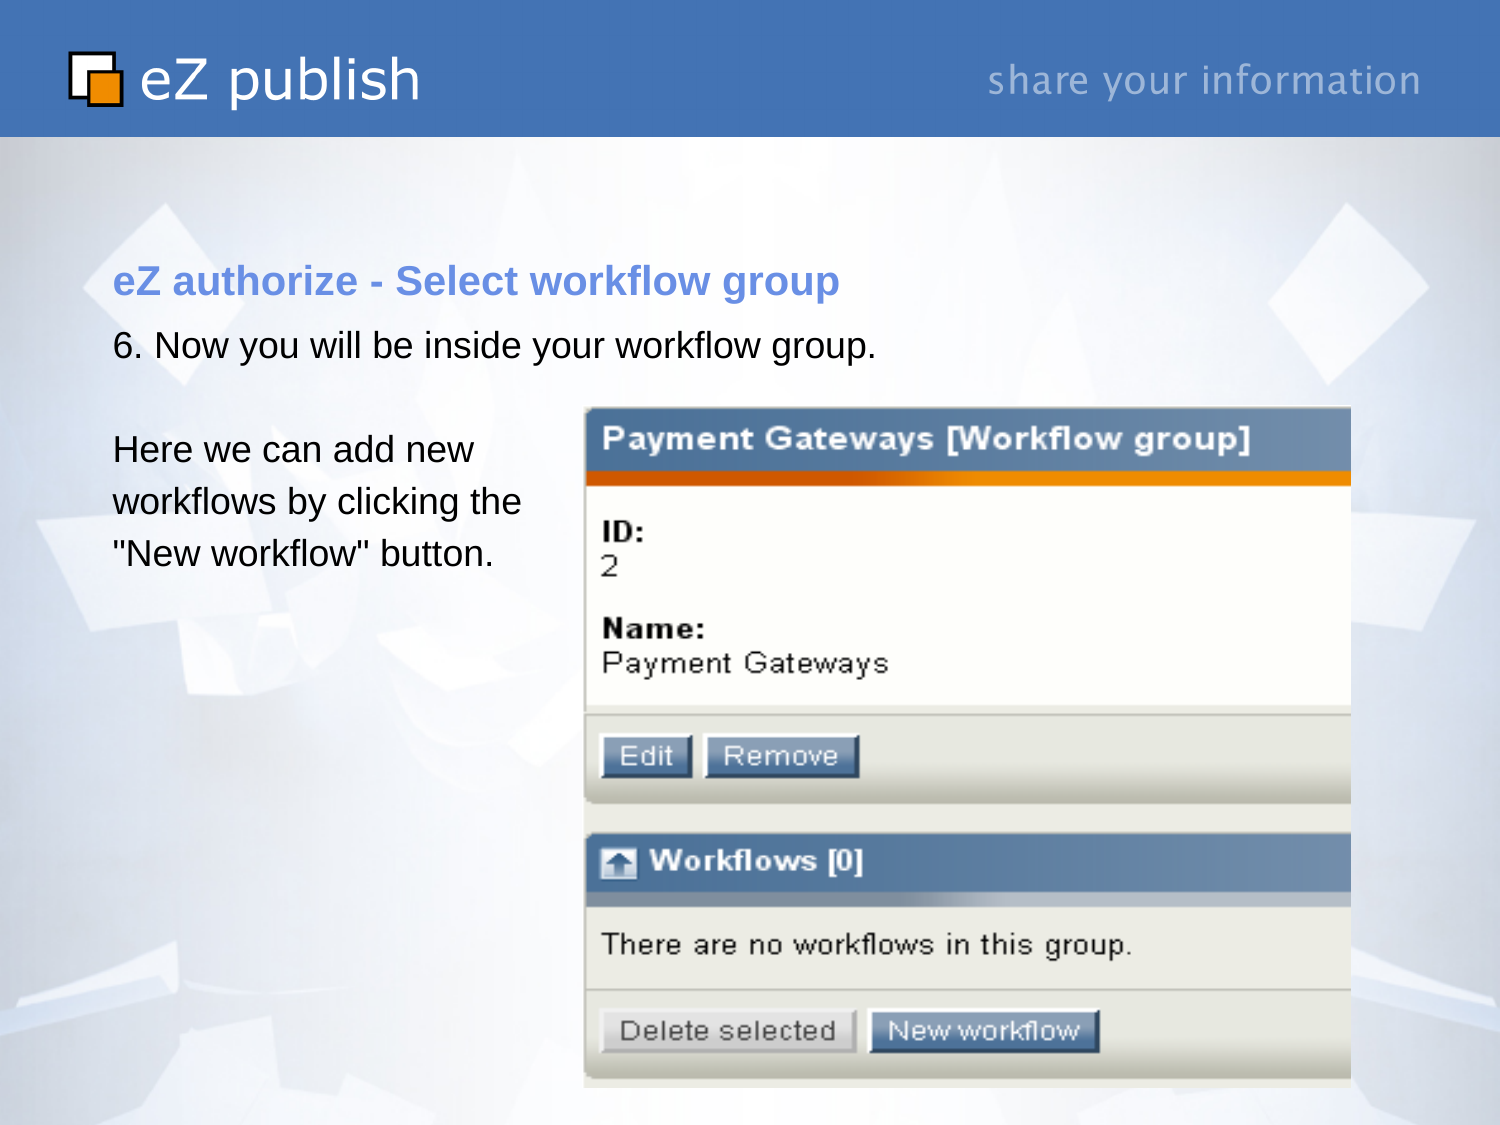

# eZ authorize - Select workflow group
6. Now you will be inside your workflow group.
Here we can add new
workflows by clicking the
"New workflow" button.